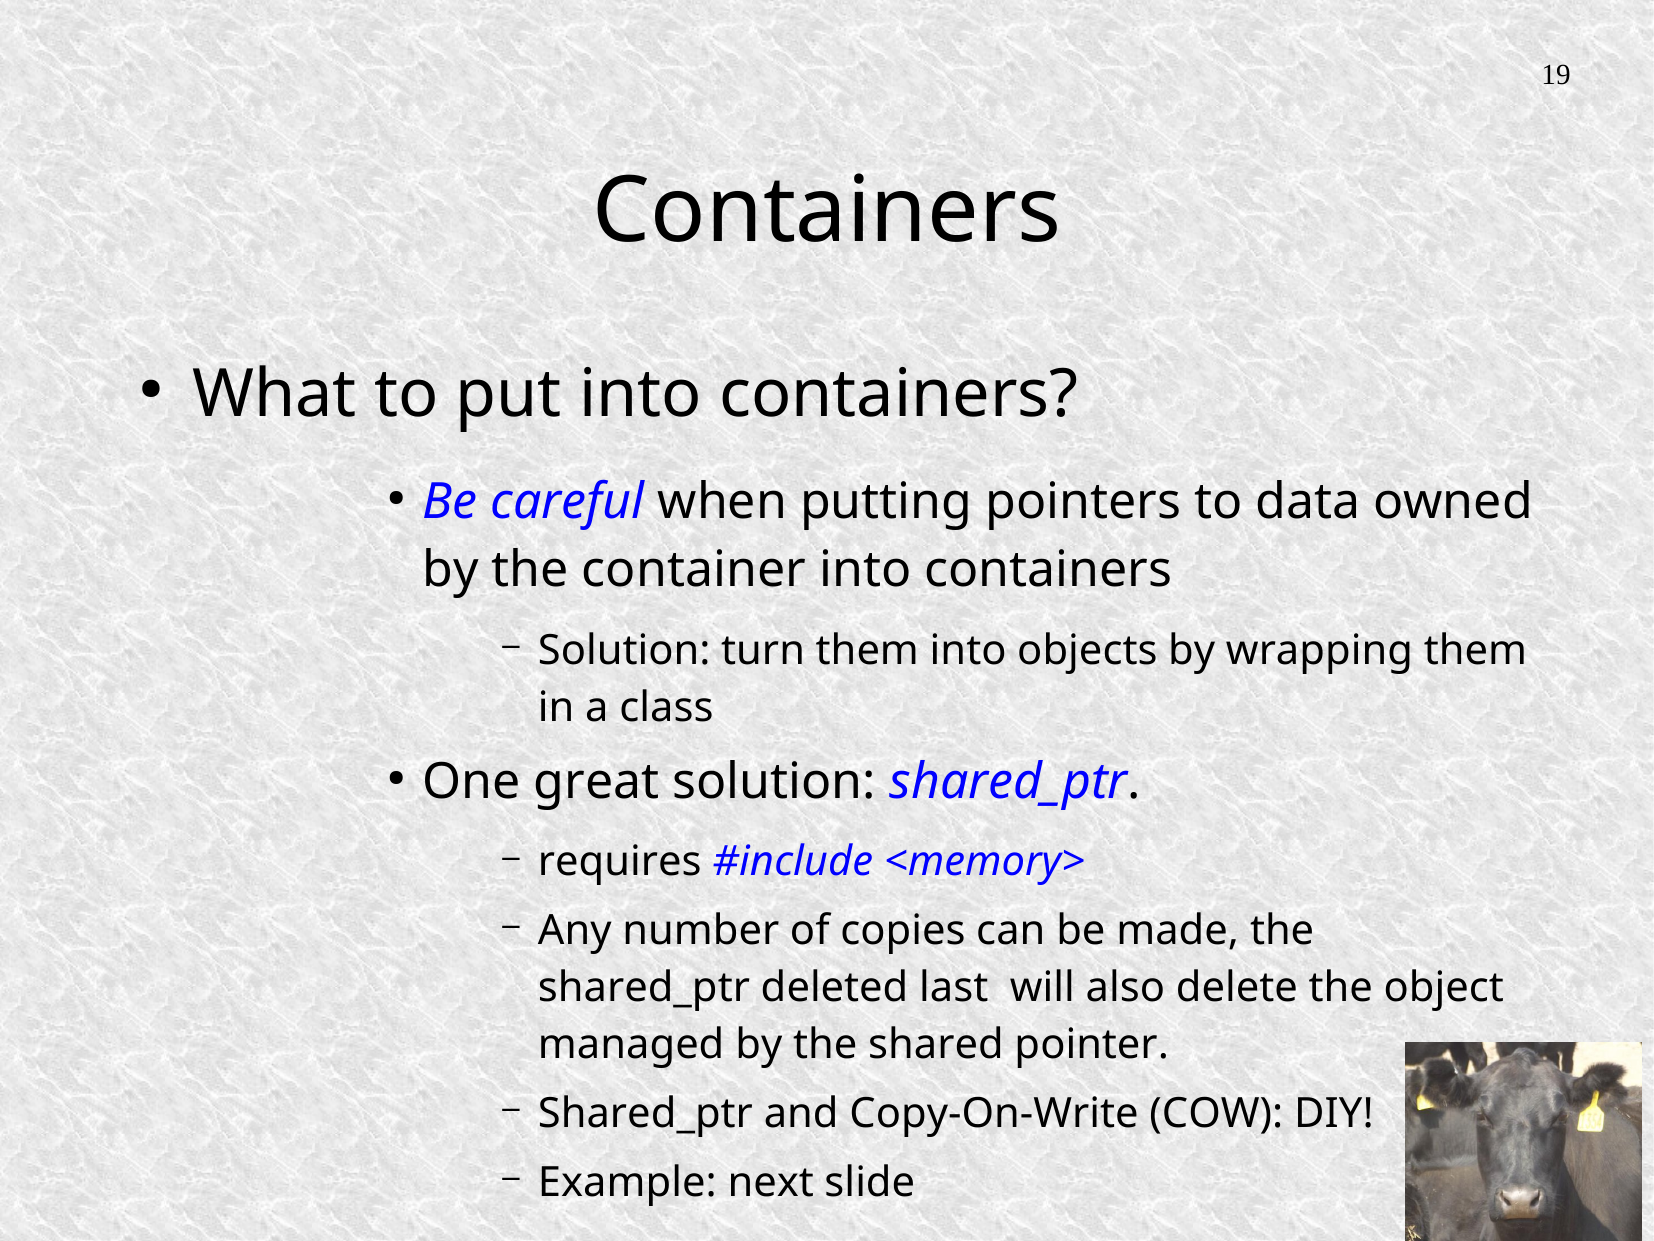

19
# Containers
What to put into containers?
Be careful when putting pointers to data owned by the container into containers
Solution: turn them into objects by wrapping them in a class
One great solution: shared_ptr.
requires #include <memory>
Any number of copies can be made, the shared_ptr deleted last will also delete the object managed by the shared pointer.
Shared_ptr and Copy-On-Write (COW): DIY!
Example: next slide